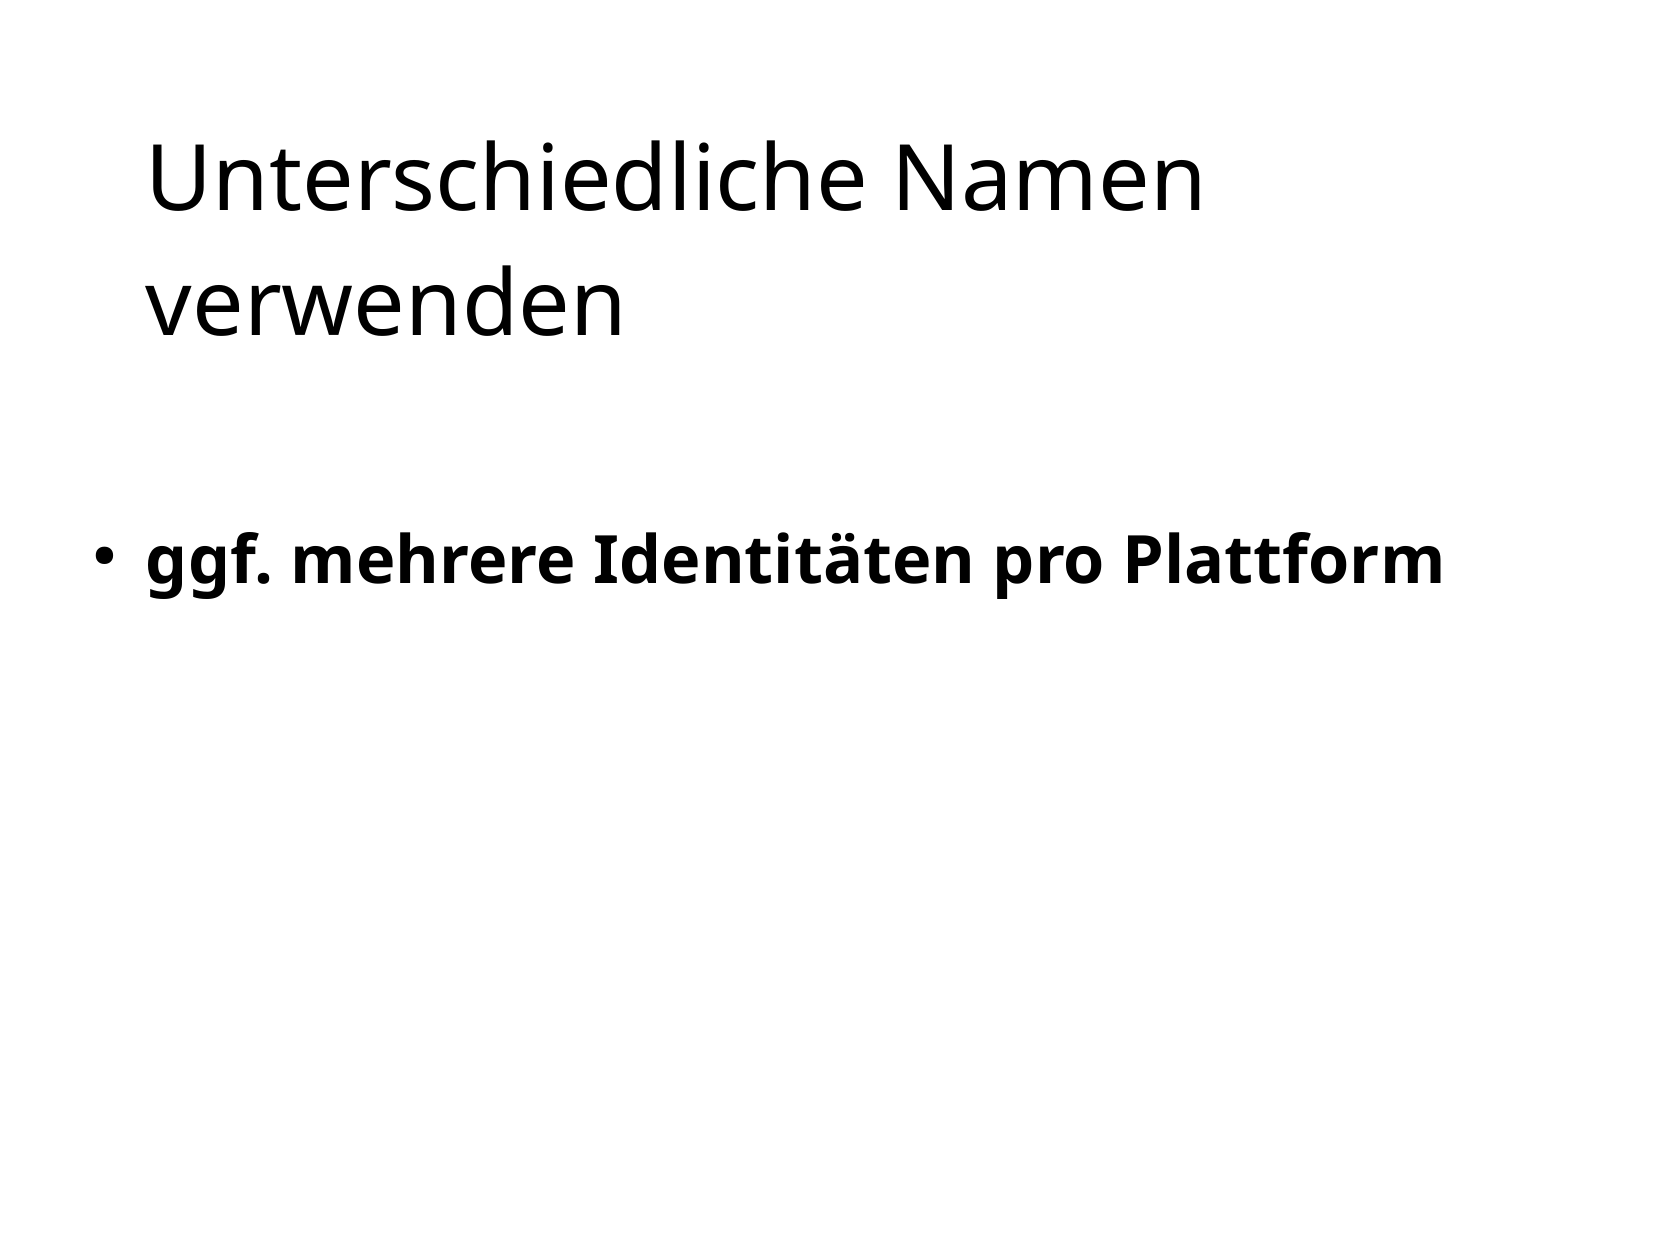

# Unterschiedliche Namen verwenden
ggf. mehrere Identitäten pro Plattform